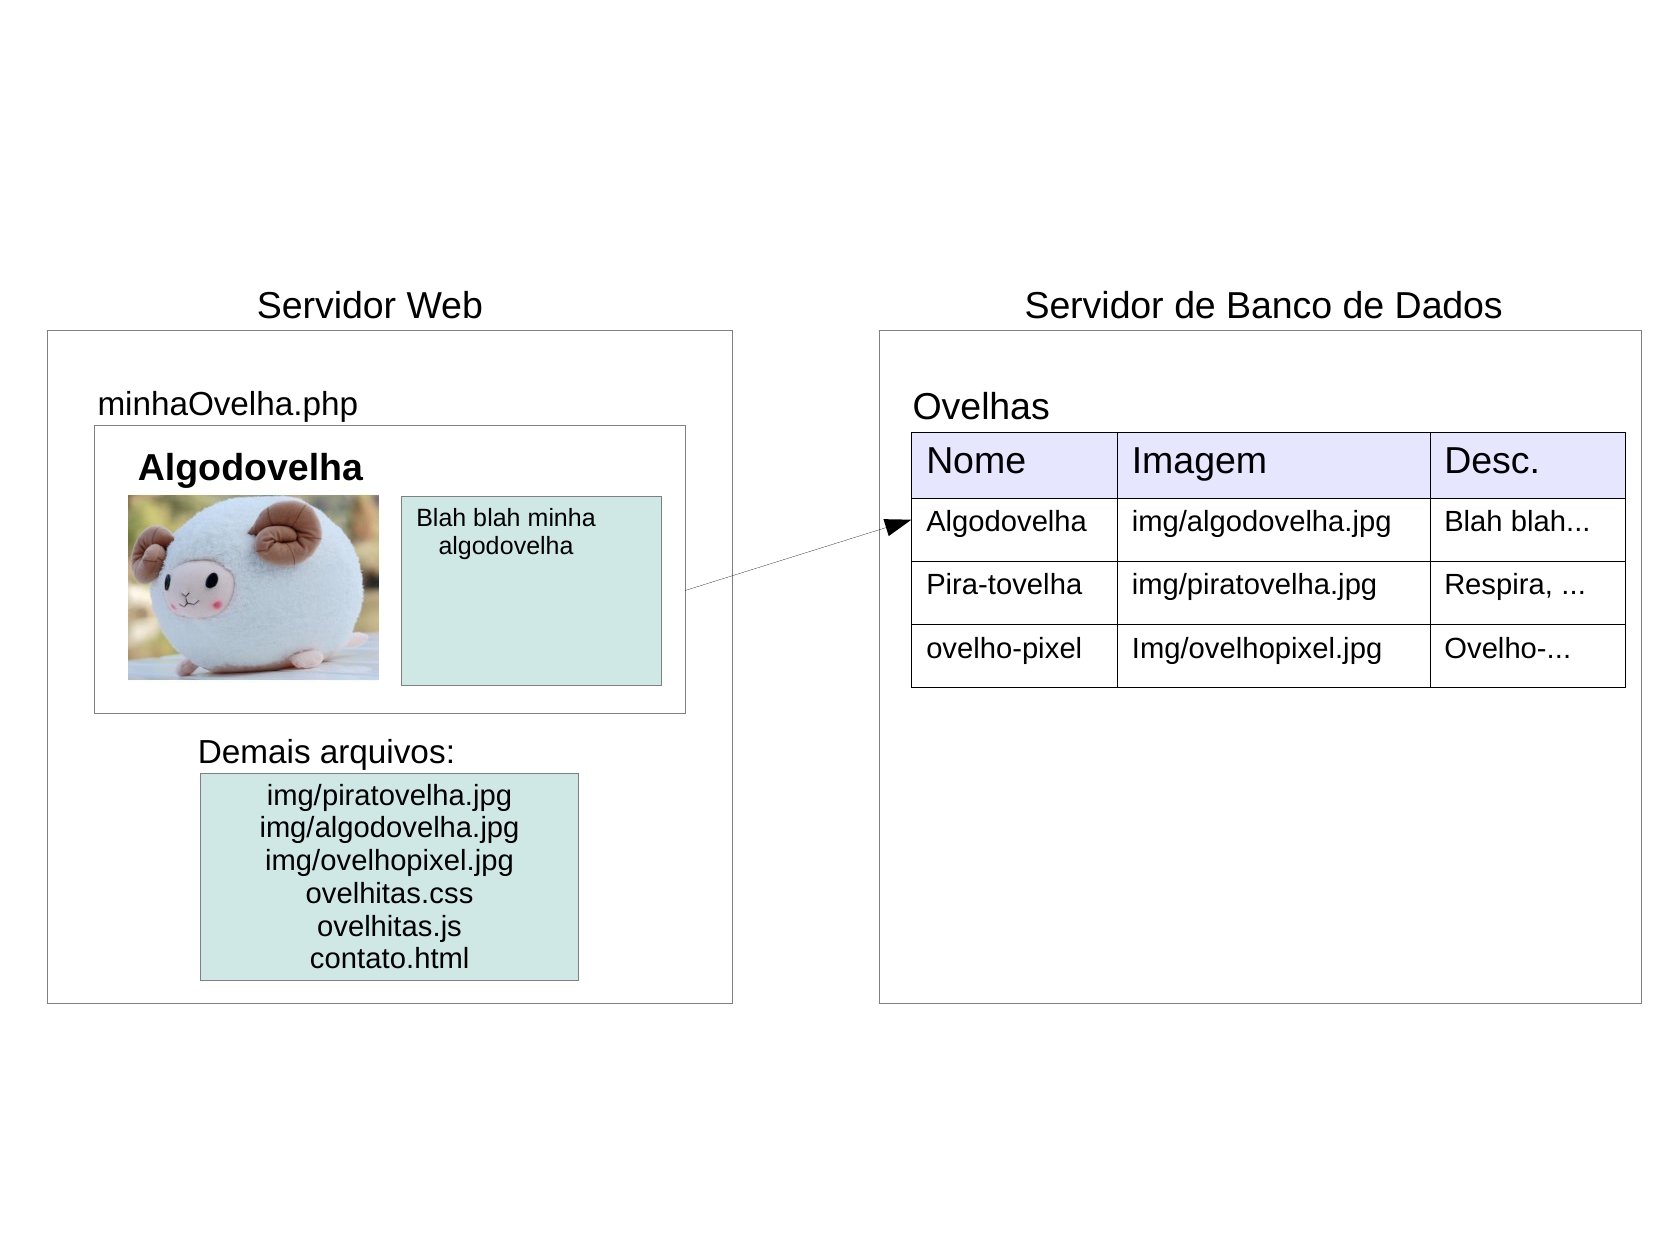

Servidor Web
Servidor de Banco de Dados
minhaOvelha.php
Ovelhas
| Nome | Imagem | Desc. |
| --- | --- | --- |
| Algodovelha | img/algodovelha.jpg | Blah blah... |
| Pira-tovelha | img/piratovelha.jpg | Respira, ... |
| ovelho-pixel | Img/ovelhopixel.jpg | Ovelho-... |
Algodovelha
Blah blah minha
algodovelha
Blah blah minha
algodovelha
Demais arquivos:
img/piratovelha.jpg
img/algodovelha.jpg
img/ovelhopixel.jpg
ovelhitas.css
ovelhitas.js
contato.html